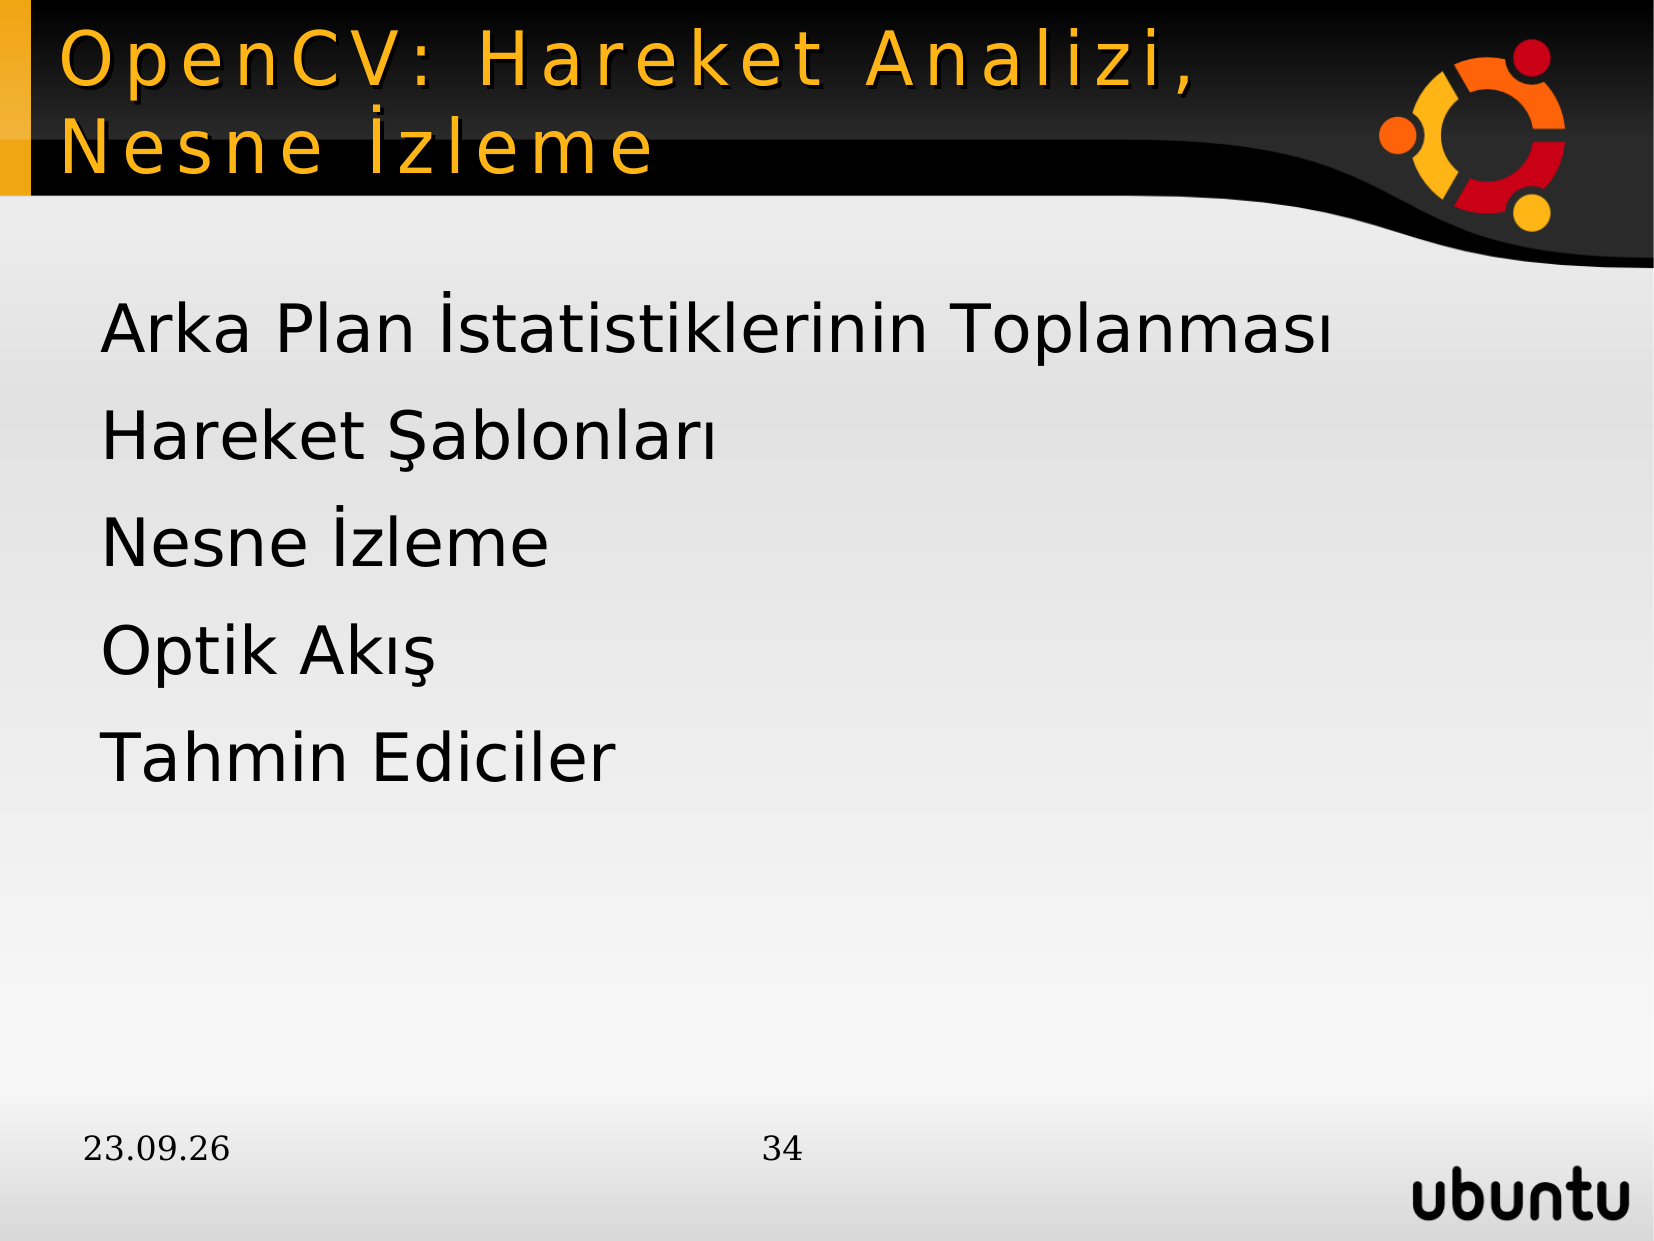

# OpenCV: Hareket Analizi, Nesne İzleme
Arka Plan İstatistiklerinin Toplanması
Hareket Şablonları
Nesne İzleme
Optik Akış
Tahmin Ediciler
34